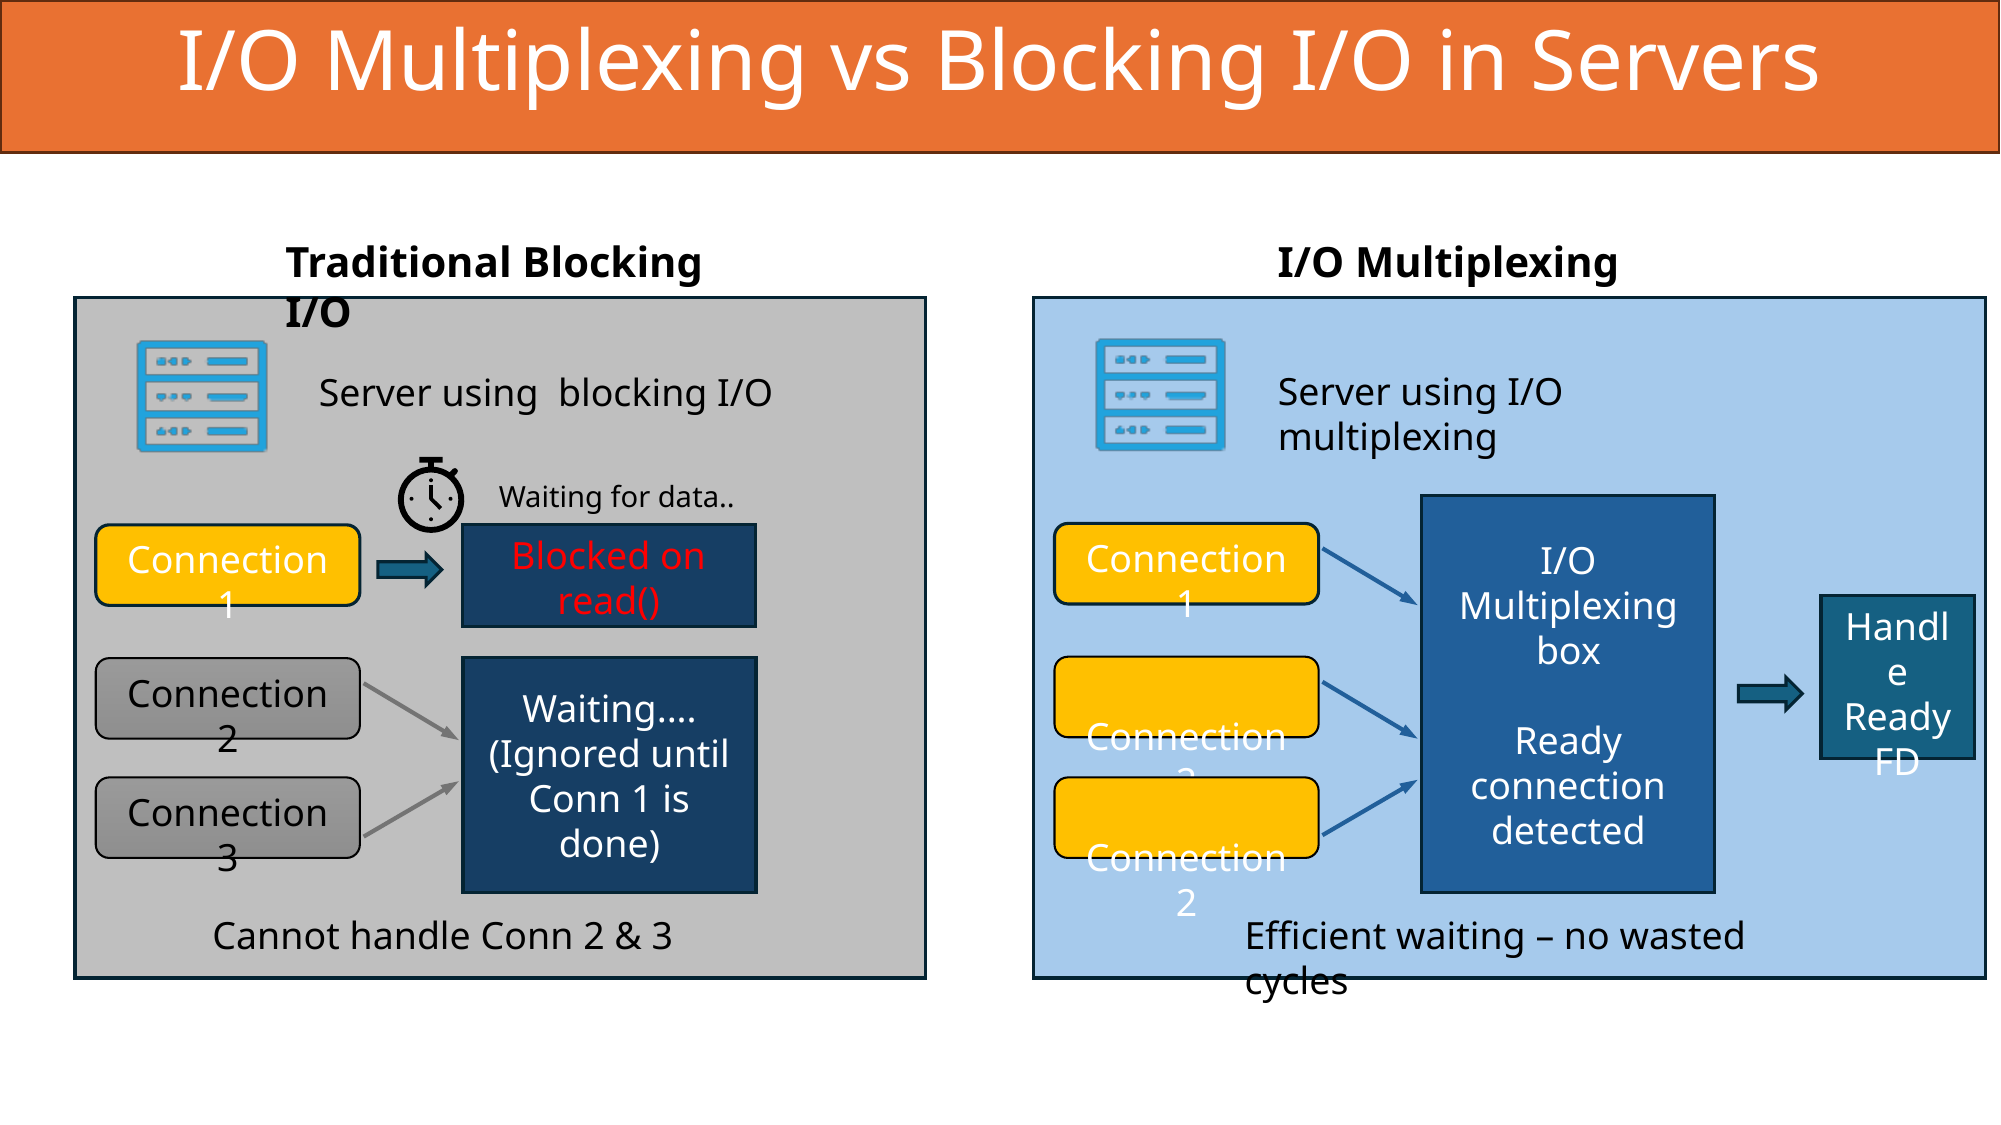

I/O Multiplexing vs Blocking I/O in Servers
Traditional Blocking I/O
I/O Multiplexing
Server using  blocking I/O
Server using I/O multiplexing
Waiting for data..
I/O Multiplexing box
Ready connection detected
Connection 1
Blocked on read()
Connection 1
Handle Ready FD
Connection 2
Waiting....
(Ignored until Conn 1 is done)
Connection 2
Connection 3
Connection 2
Cannot handle Conn 2 & 3
Efficient waiting – no wasted cycles